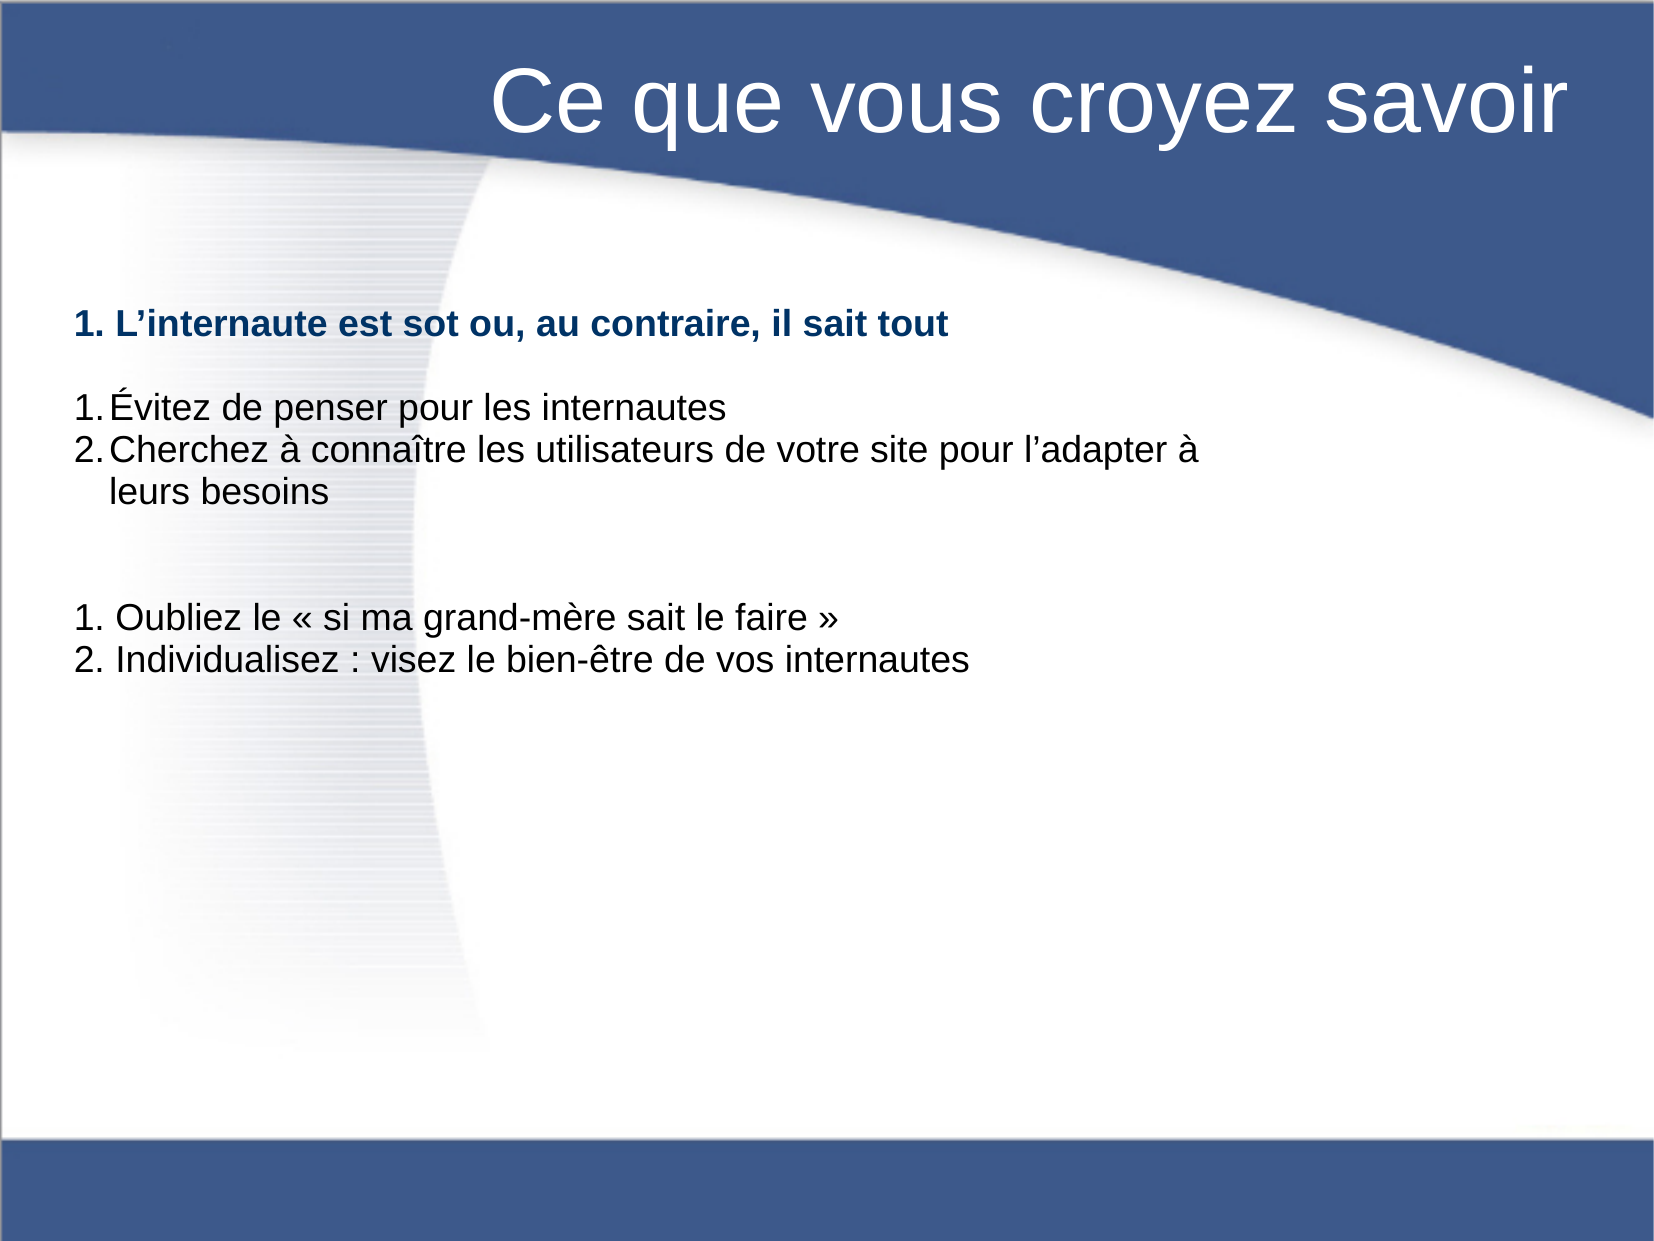

# Ce que vous croyez savoir
1. L’internaute est sot ou, au contraire, il sait tout
Évitez de penser pour les internautes
Cherchez à connaître les utilisateurs de votre site pour l’adapter à leurs besoins
1. Oubliez le « si ma grand-mère sait le faire »
2. Individualisez : visez le bien-être de vos internautes